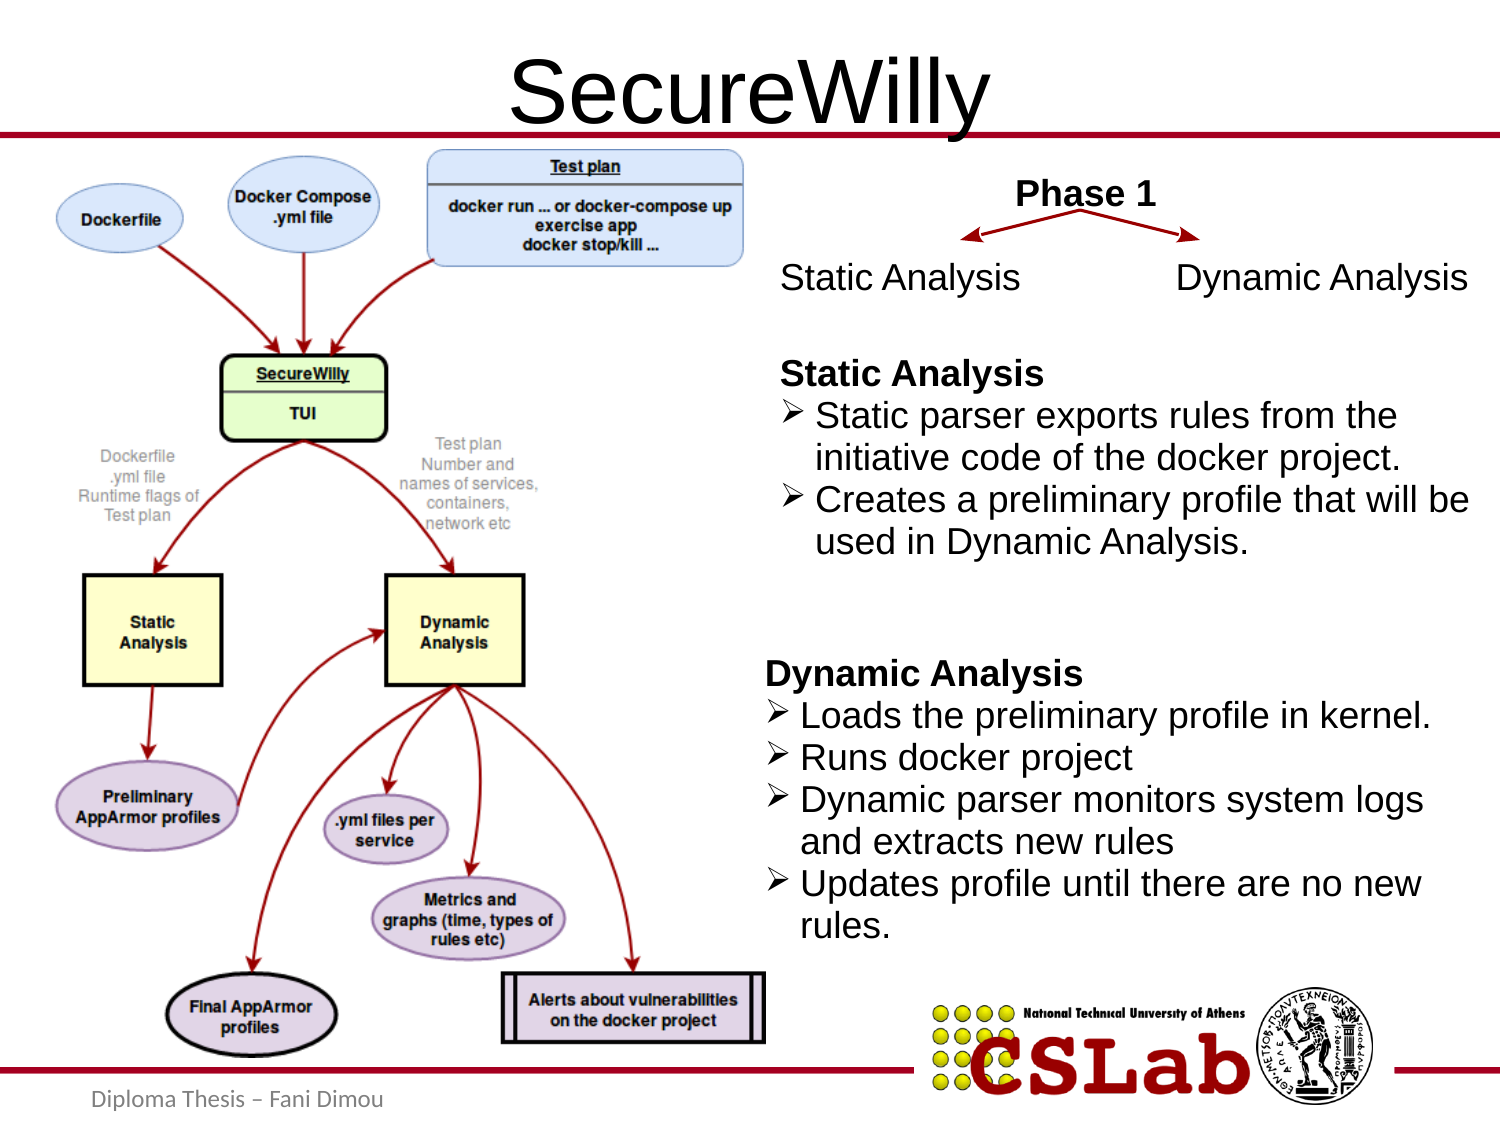

SecureWilly
			 Phase 1
Static Analysis		 Dynamic Analysis
Static Analysis
Static parser exports rules from the initiative code of the docker project.
Creates a preliminary profile that will be used in Dynamic Analysis.
Dynamic Analysis
Loads the preliminary profile in kernel.
Runs docker project
Dynamic parser monitors system logs and extracts new rules
Updates profile until there are no new rules.